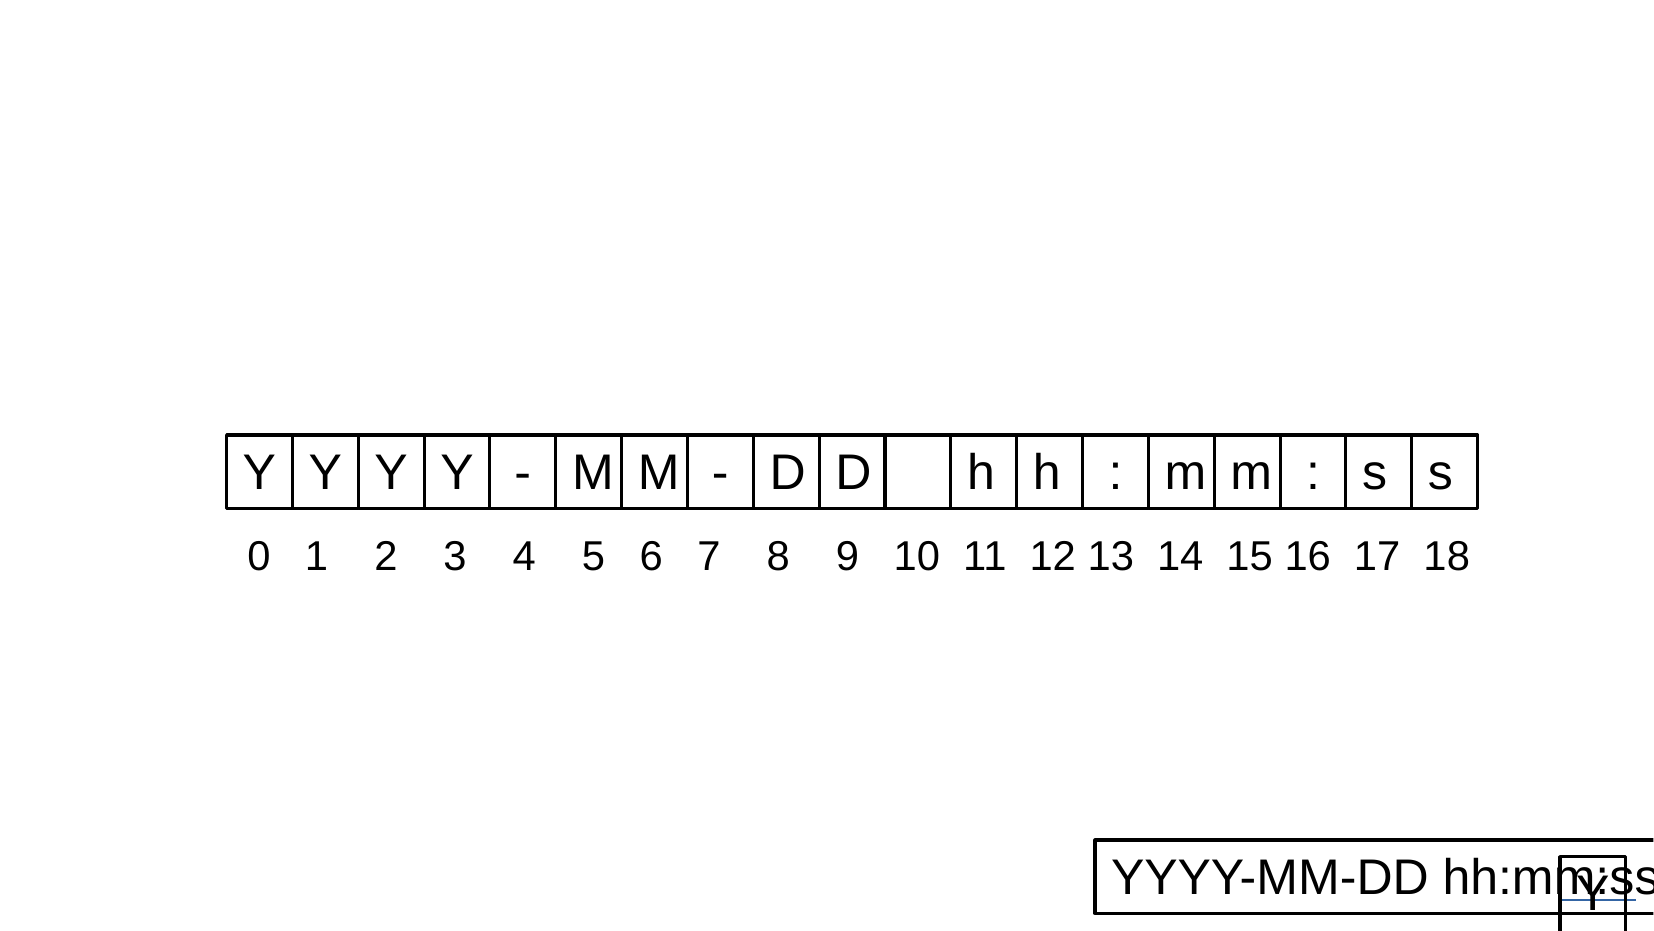

Y
Y
Y
Y
-
M
M
-
D
D
h
h
:
m
m
:
s
s
0 1 2 3 4 5 6 7 8 9 10 11 12 13 14 15 16 17 18
YYYY-MM-DD hh:mm:ss
Y